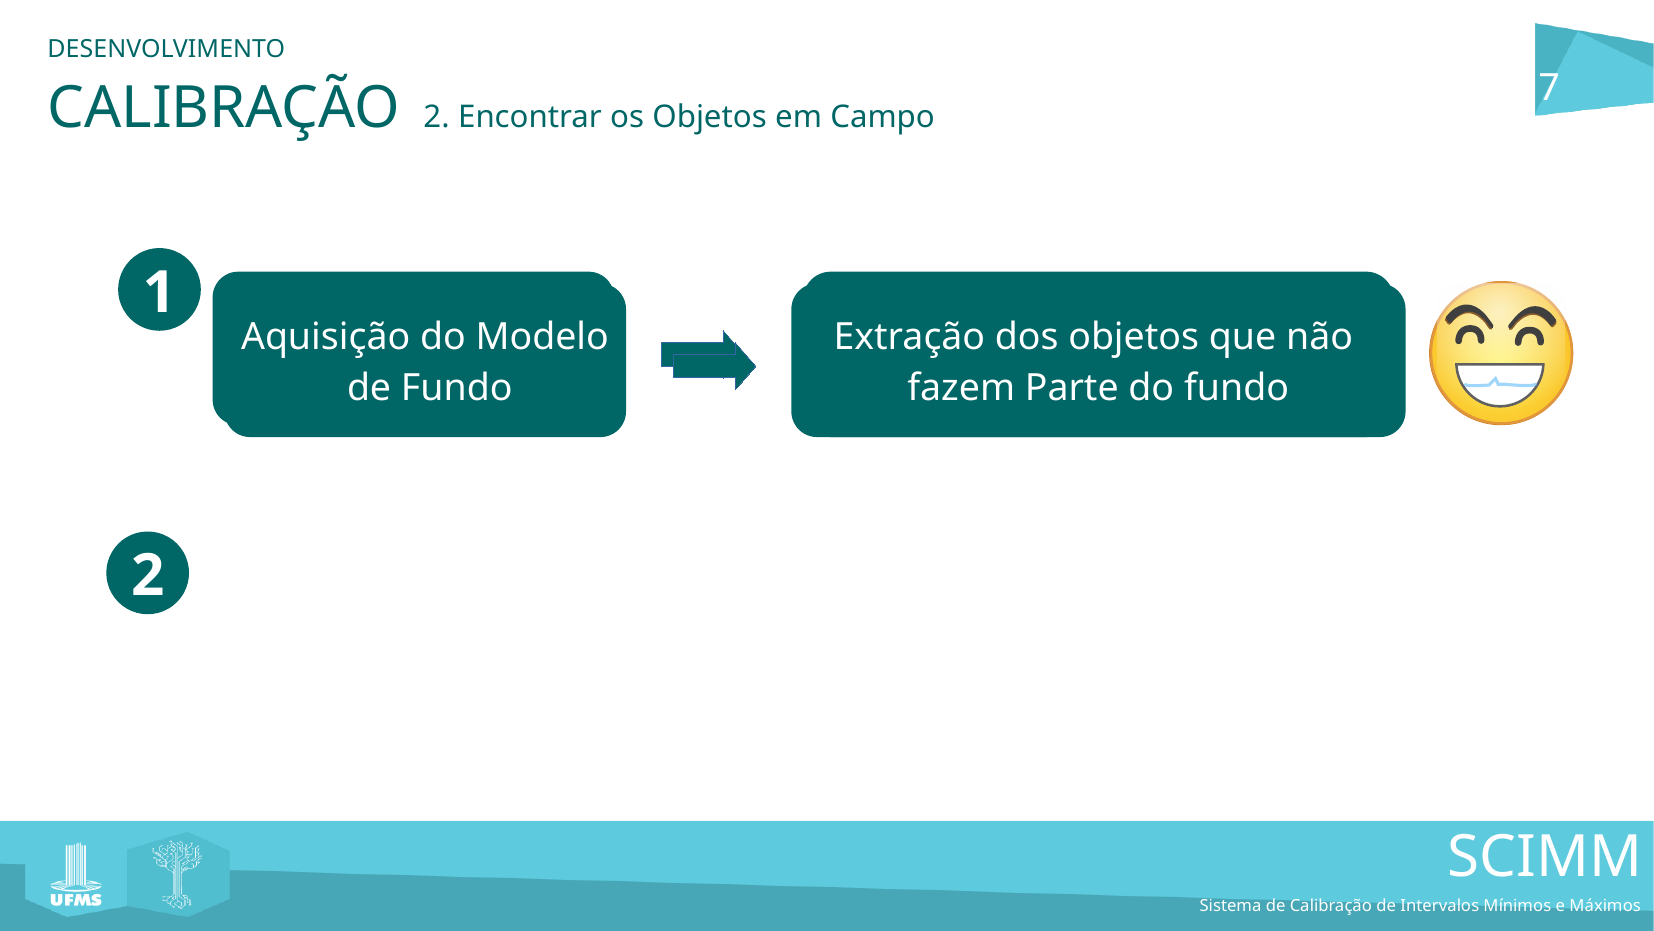

DESENVOLVIMENTO
CALIBRAÇÃO 2. Encontrar os Objetos em Campo
1
Detecção de Bordas
Identifica bordas relativas
 ao mesmo objeto
Aquisição do Modelo
 de Fundo
Extração dos objetos que não
fazem Parte do fundo
2
# SCIMM Sistema de Calibração de Intervalos Mínimos e Máximos